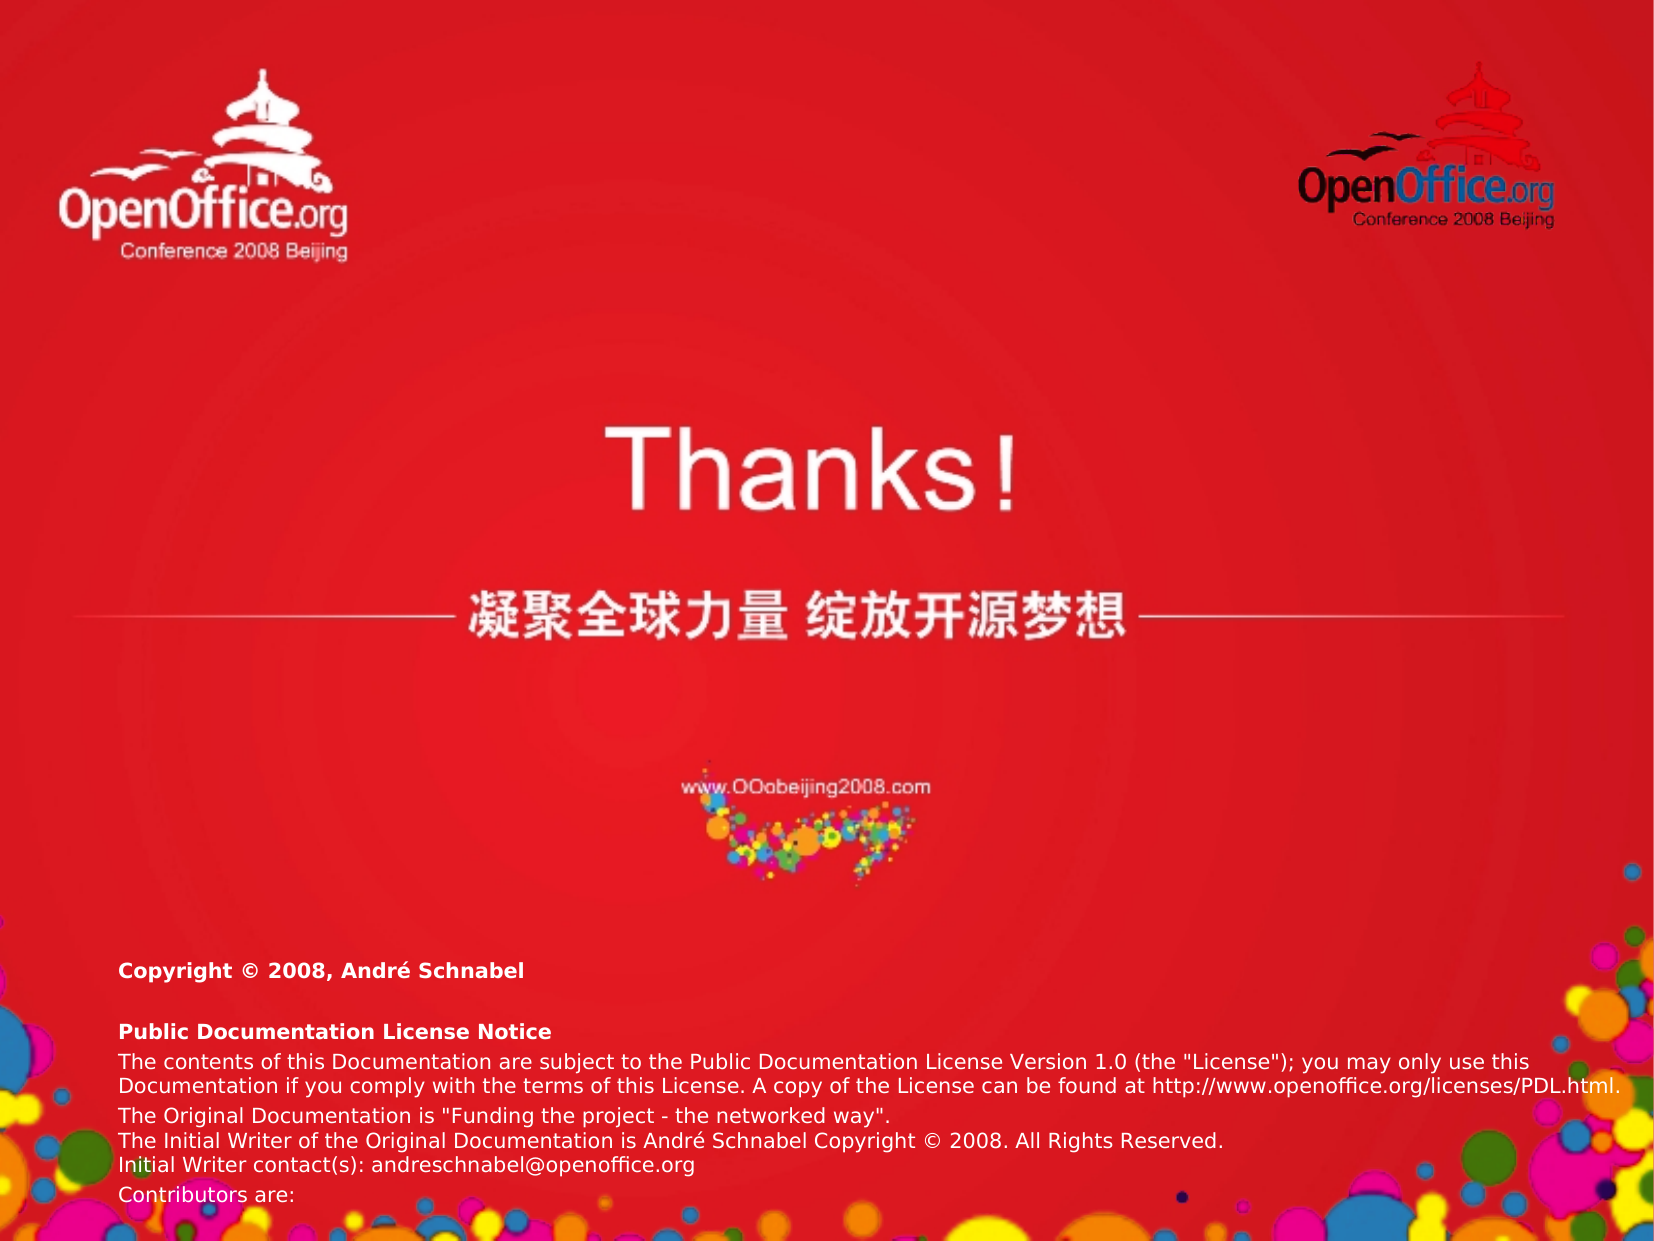

Copyright © 2008, André Schnabel
Public Documentation License Notice
The contents of this Documentation are subject to the Public Documentation License Version 1.0 (the "License"); you may only use this Documentation if you comply with the terms of this License. A copy of the License can be found at http://www.openoffice.org/licenses/PDL.html.
The Original Documentation is "Funding the project - the networked way".
The Initial Writer of the Original Documentation is André Schnabel Copyright © 2008. All Rights Reserved.
Initial Writer contact(s): andreschnabel@openoffice.org
Contributors are: